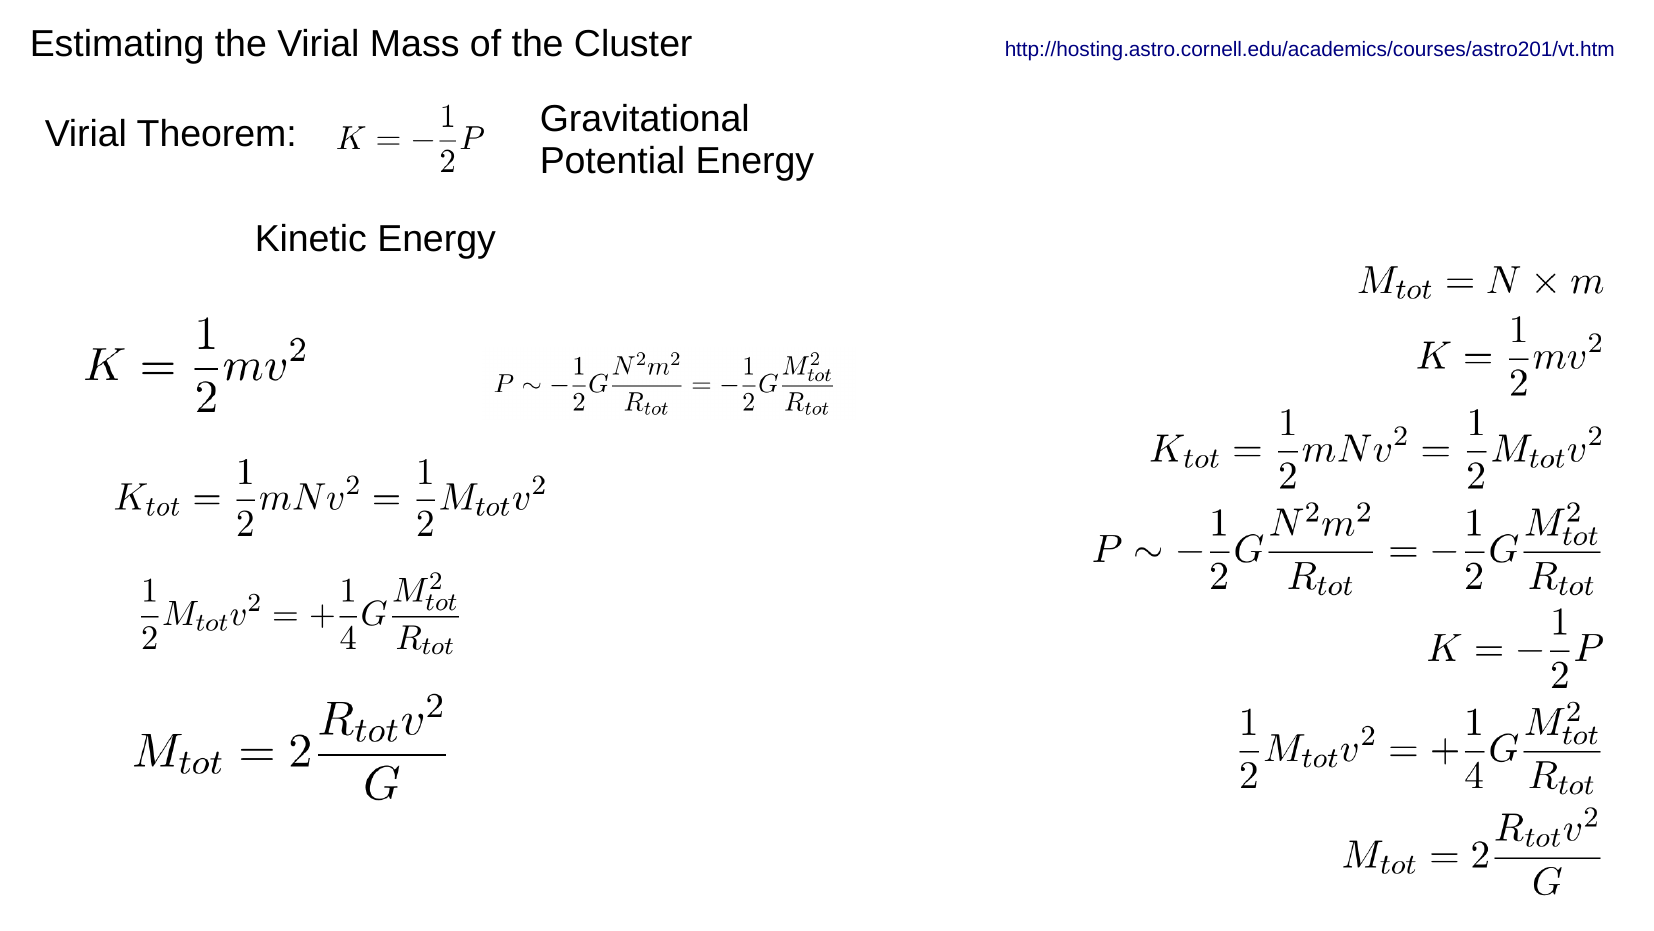

Estimating the Virial Mass of the Cluster
http://hosting.astro.cornell.edu/academics/courses/astro201/vt.htm
Gravitational Potential Energy
Virial Theorem:
Kinetic Energy